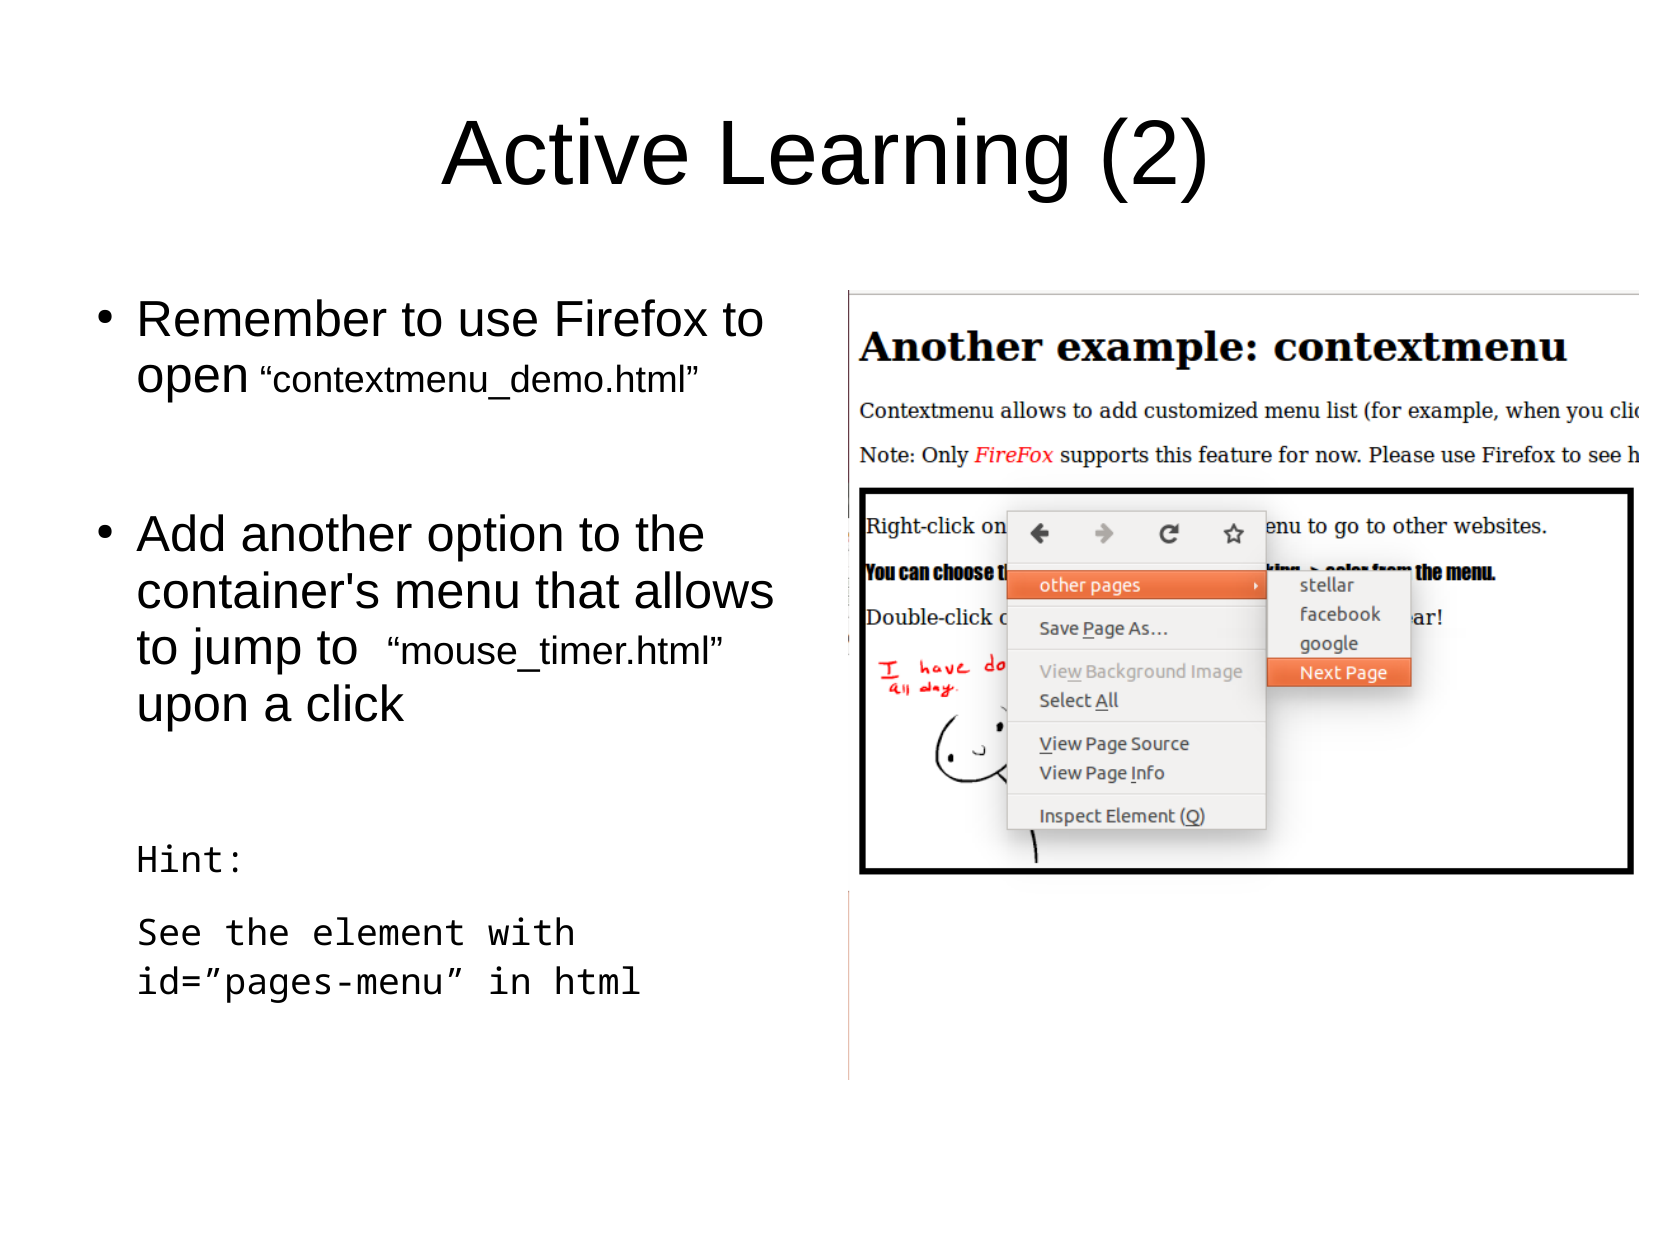

# Active Learning (2)
Remember to use Firefox to open “contextmenu_demo.html”
Add another option to the container's menu that allows to jump to “mouse_timer.html” upon a click
Hint:
See the element with id=”pages-menu” in html